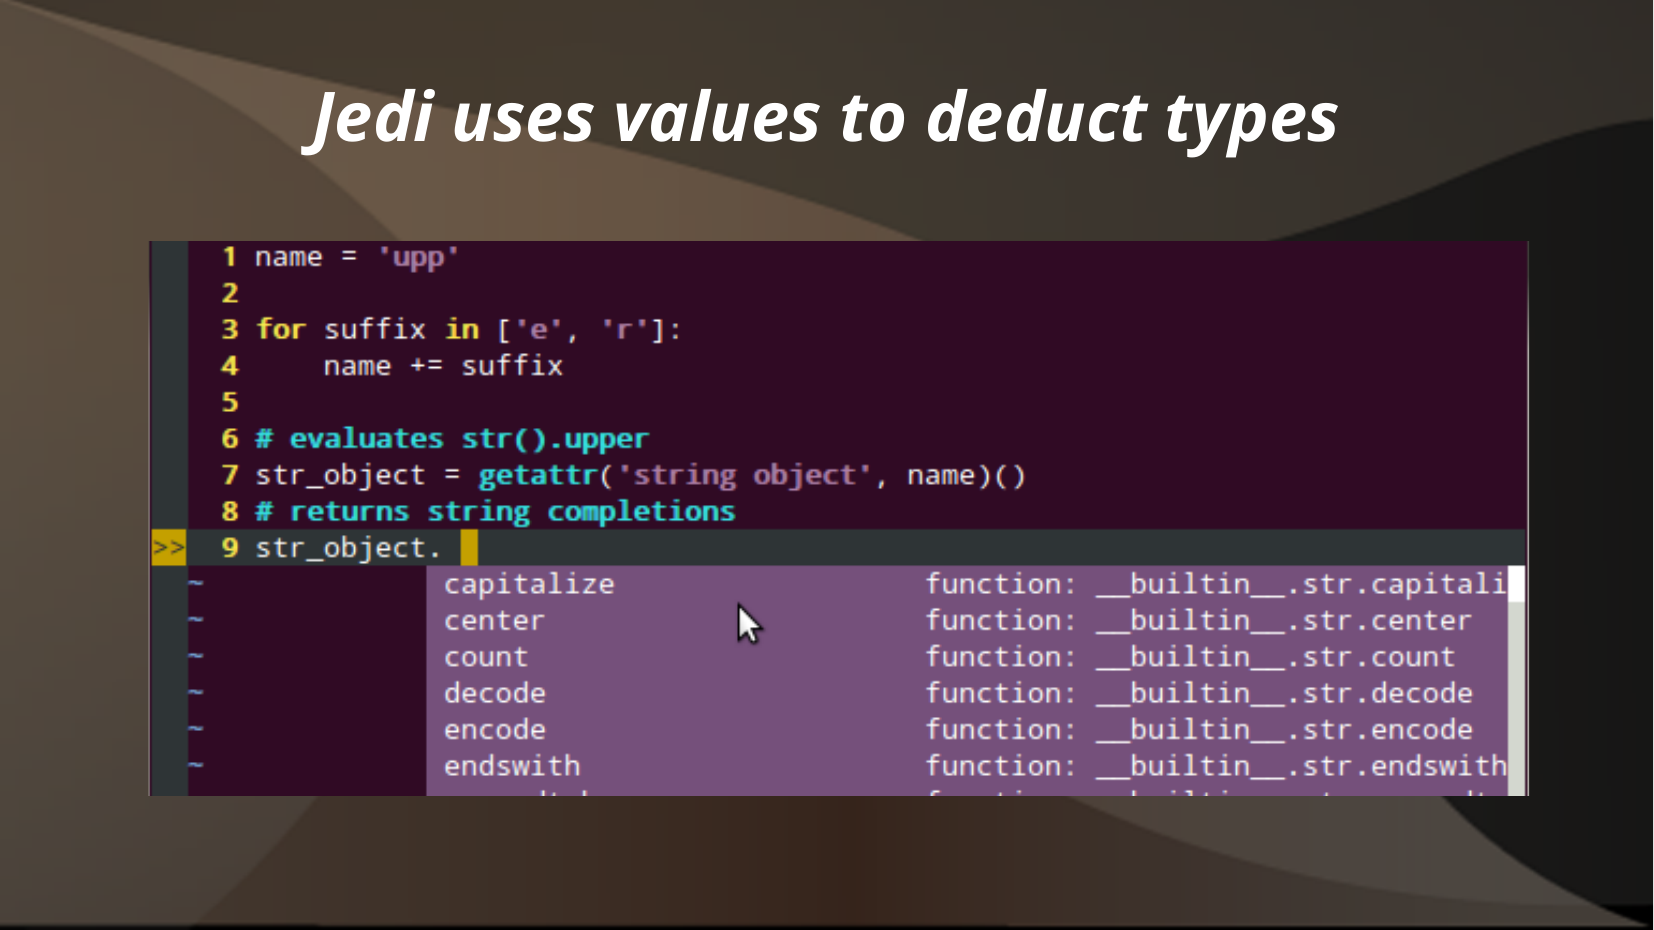

# Jedi uses values to deduct types